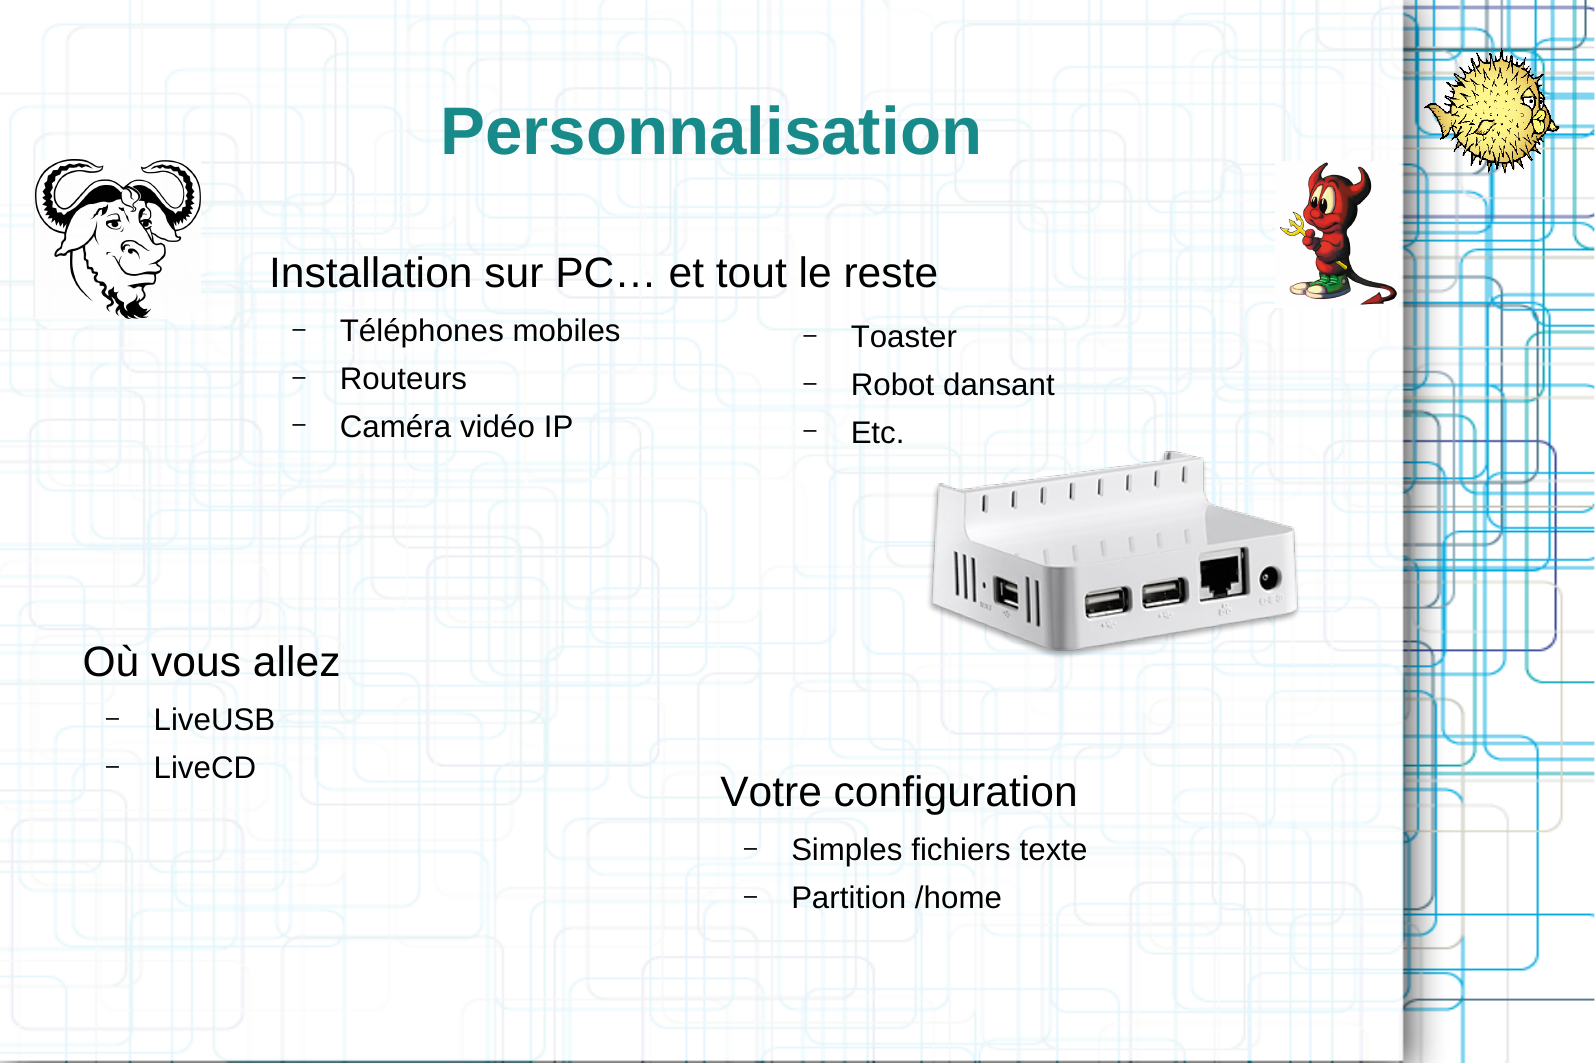

# Personnalisation
Installation sur PC… et tout le reste
Téléphones mobiles
Routeurs
Caméra vidéo IP
Toaster
Robot dansant
Etc.
Où vous allez
LiveUSB
LiveCD
Votre configuration
Simples fichiers texte
Partition /home